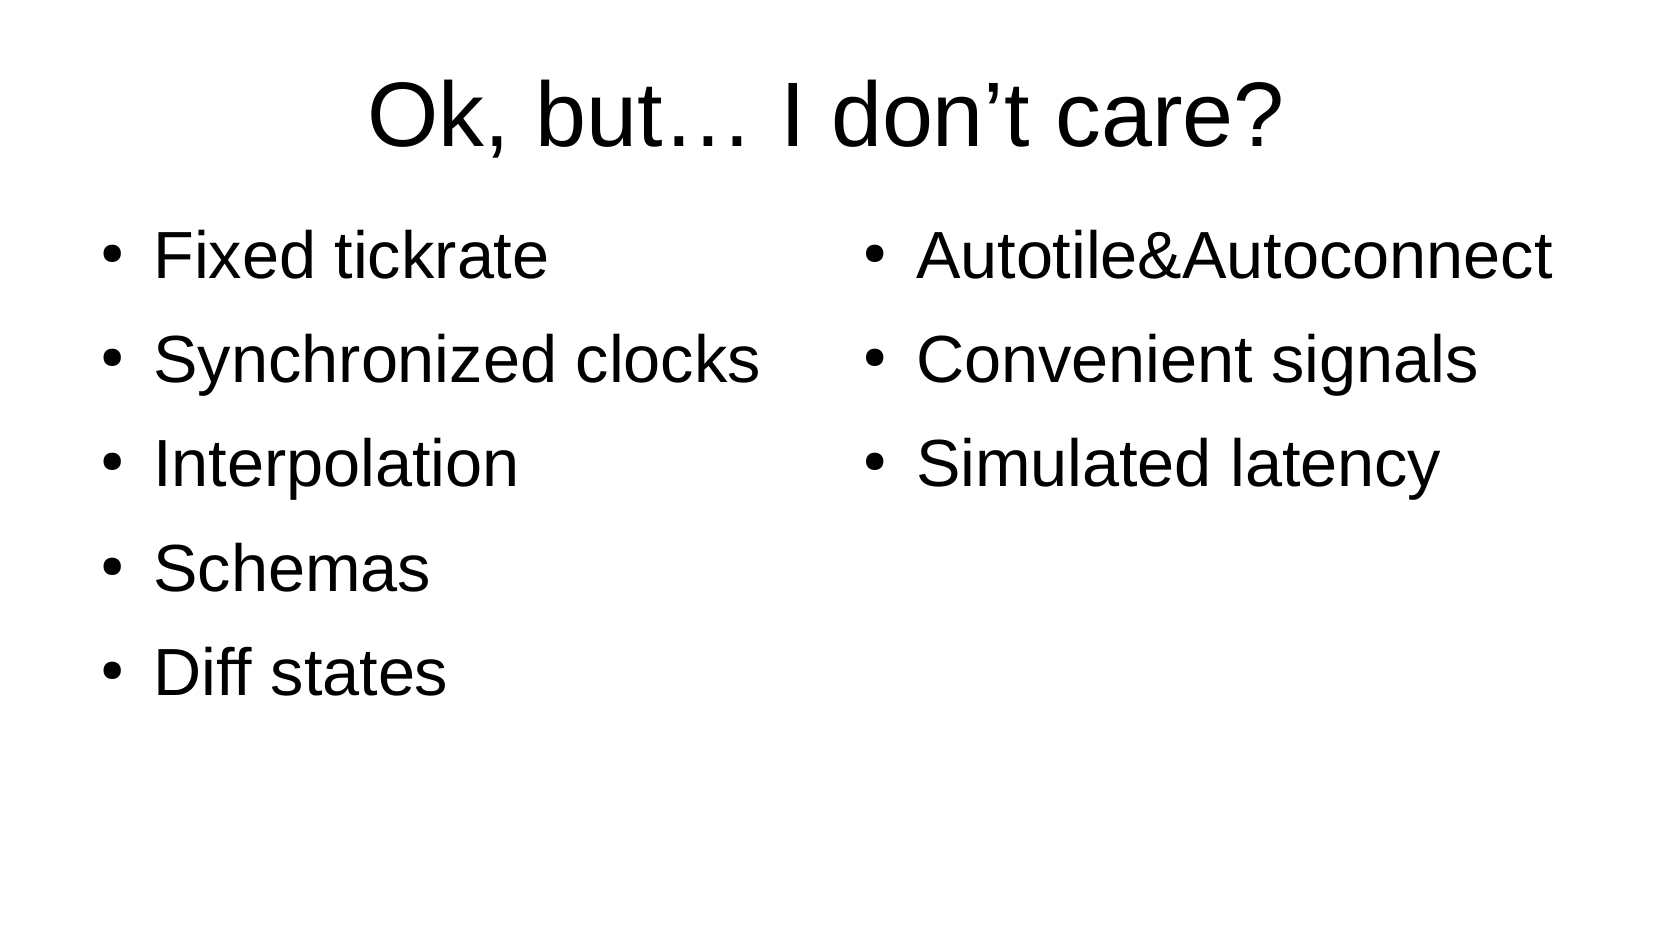

# Ok, but… I don’t care?
Fixed tickrate
Synchronized clocks
Interpolation
Schemas
Diff states
Autotile&Autoconnect
Convenient signals
Simulated latency